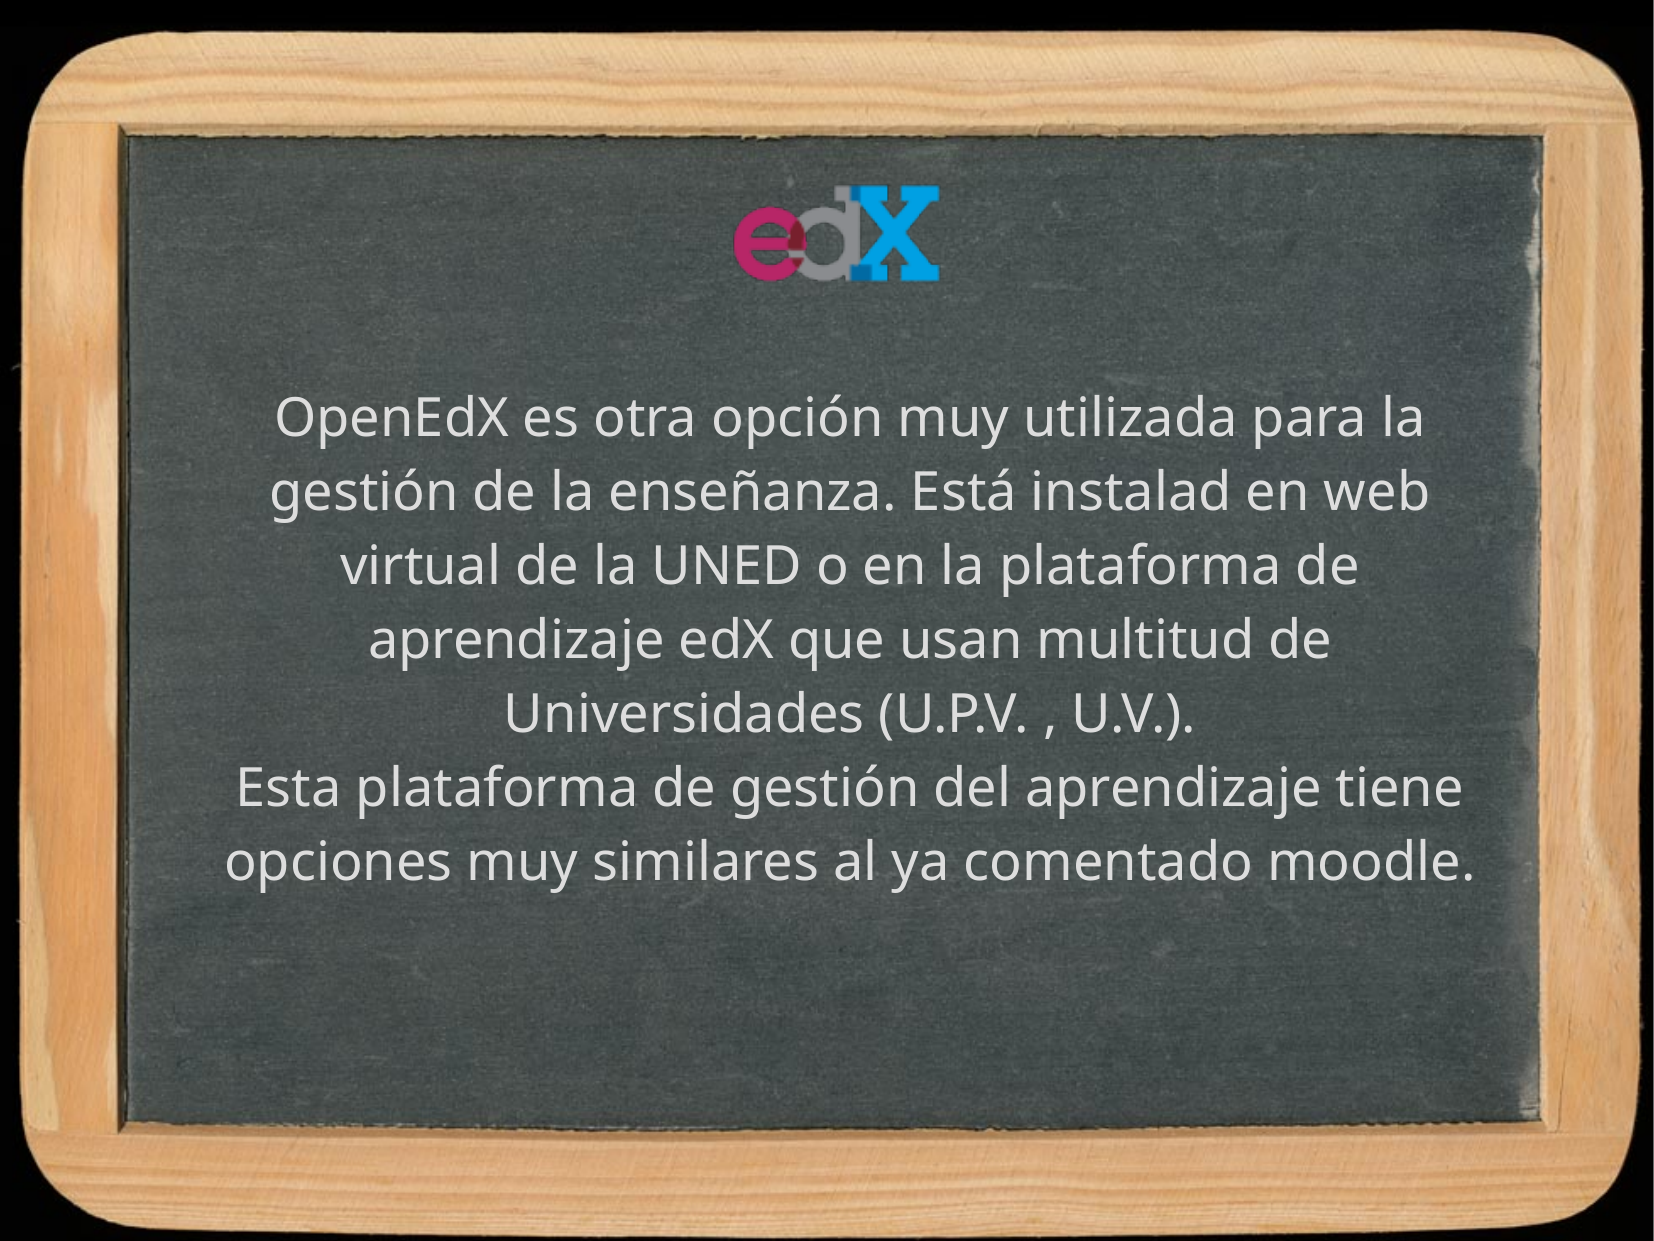

OpenEdX es otra opción muy utilizada para la gestión de la enseñanza. Está instalad en web virtual de la UNED o en la plataforma de aprendizaje edX que usan multitud de Universidades (U.P.V. , U.V.).
Esta plataforma de gestión del aprendizaje tiene opciones muy similares al ya comentado moodle.